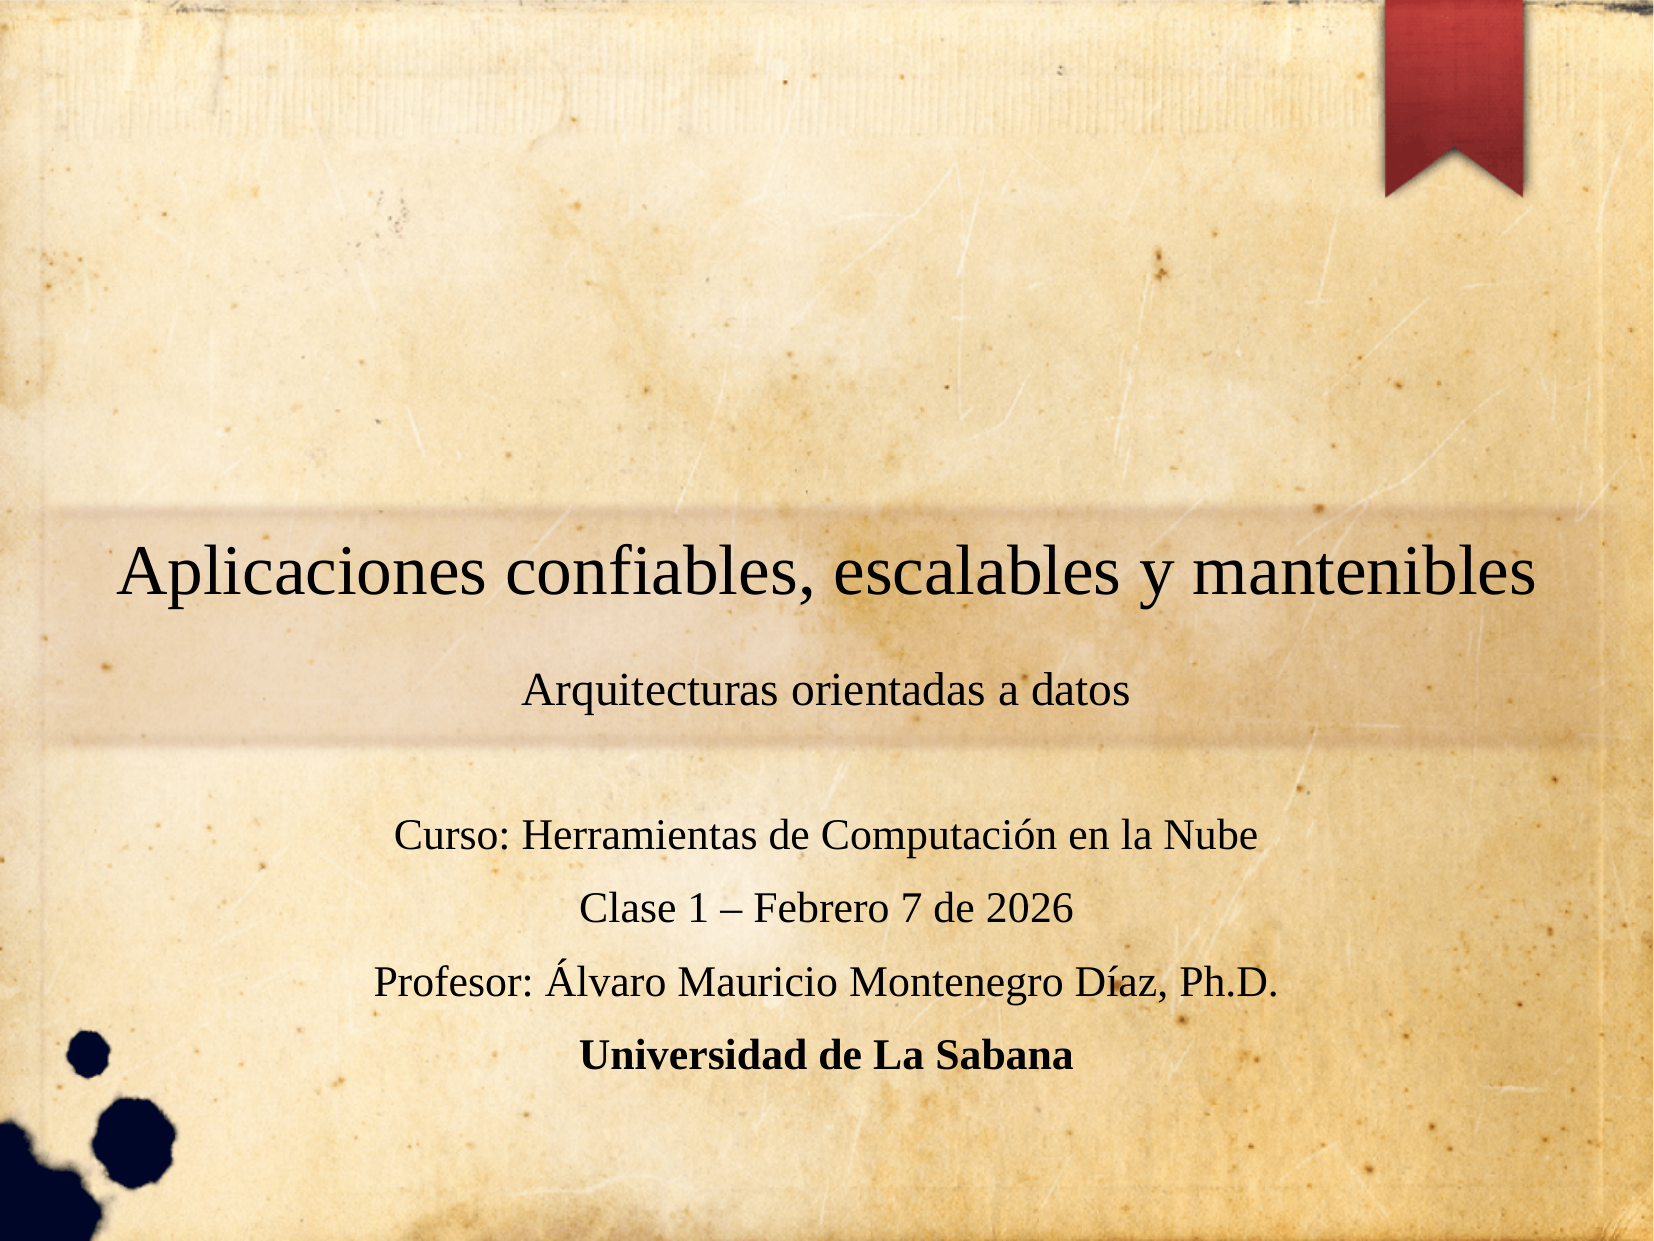

# Aplicaciones confiables, escalables y mantenibles Arquitecturas orientadas a datos
Curso: Herramientas de Computación en la Nube
Clase 1 – Febrero 7 de 2026
Profesor: Álvaro Mauricio Montenegro Díaz, Ph.D.
Universidad de La Sabana